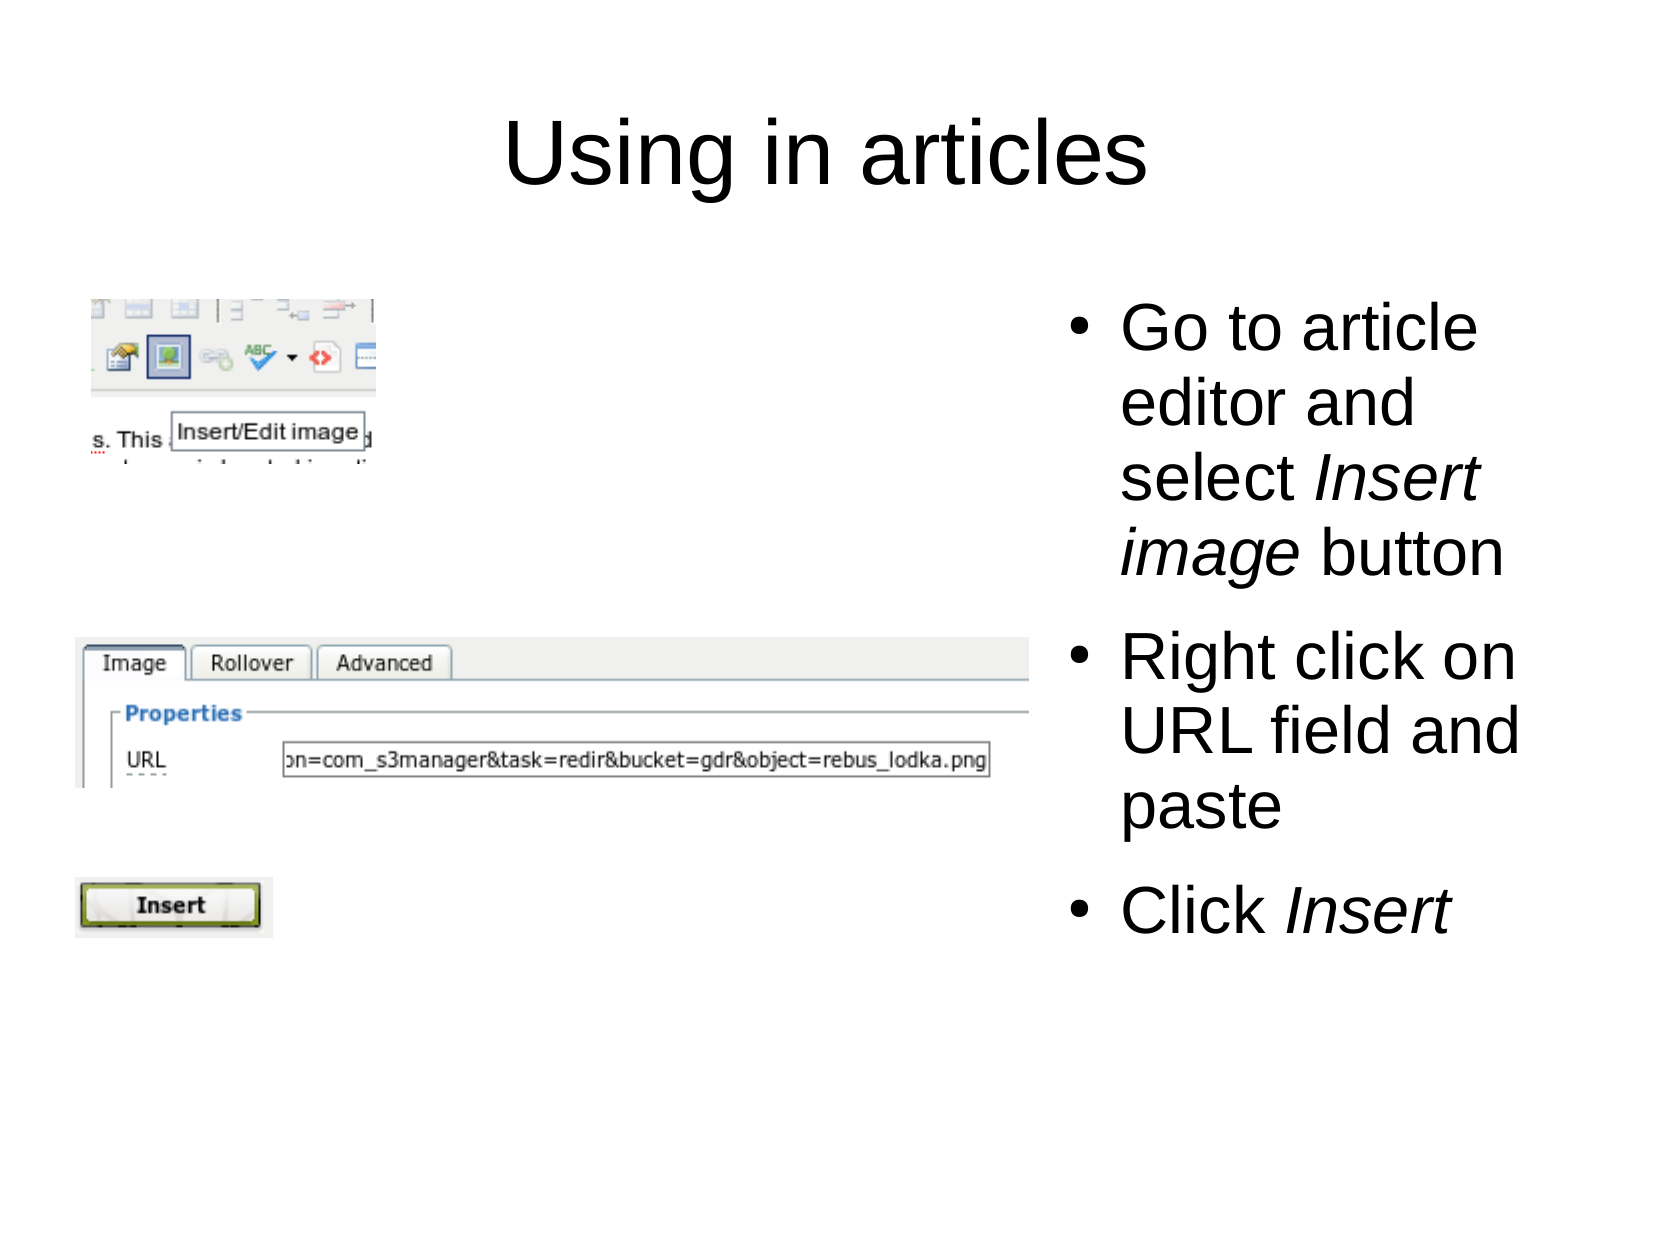

# Using in articles
Go to article editor and select Insert image button
Right click on URL field and paste
Click Insert